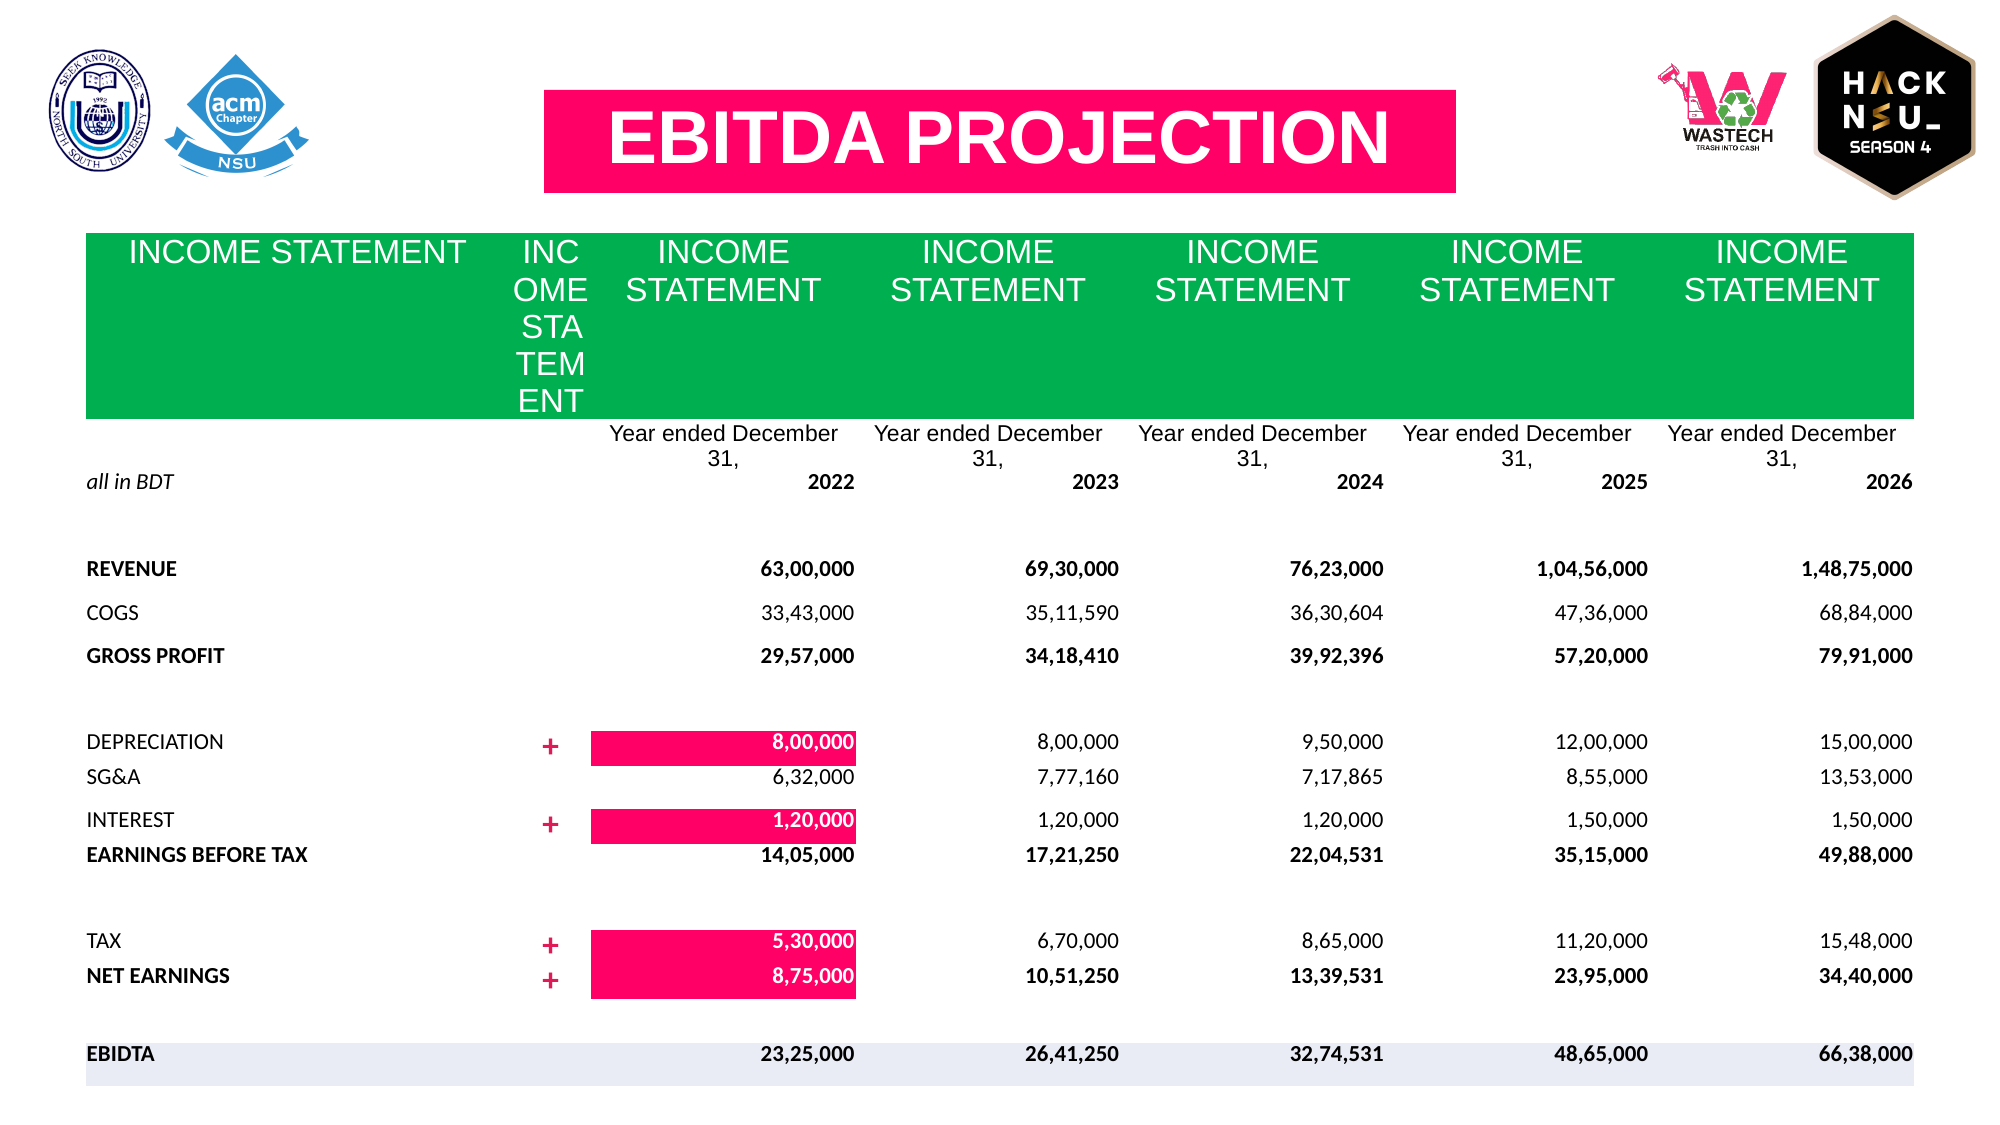

EBITDA PROJECTION
| INCOME STATEMENT | INCOME STATEMENT | INCOME STATEMENT | INCOME STATEMENT | INCOME STATEMENT | INCOME STATEMENT | INCOME STATEMENT |
| --- | --- | --- | --- | --- | --- | --- |
| | | Year ended December 31, | Year ended December 31, | Year ended December 31, | Year ended December 31, | Year ended December 31, |
| all in BDT | | 2022 | 2023 | 2024 | 2025 | 2026 |
| | | | | | | |
| REVENUE | | 63,00,000 | 69,30,000 | 76,23,000 | 1,04,56,000 | 1,48,75,000 |
| COGS | | 33,43,000 | 35,11,590 | 36,30,604 | 47,36,000 | 68,84,000 |
| GROSS PROFIT | | 29,57,000 | 34,18,410 | 39,92,396 | 57,20,000 | 79,91,000 |
| | | | | | | |
| DEPRECIATION | + | 8,00,000 | 8,00,000 | 9,50,000 | 12,00,000 | 15,00,000 |
| SG&A | | 6,32,000 | 7,77,160 | 7,17,865 | 8,55,000 | 13,53,000 |
| INTEREST | + | 1,20,000 | 1,20,000 | 1,20,000 | 1,50,000 | 1,50,000 |
| EARNINGS BEFORE TAX | | 14,05,000 | 17,21,250 | 22,04,531 | 35,15,000 | 49,88,000 |
| | | | | | | |
| TAX | + | 5,30,000 | 6,70,000 | 8,65,000 | 11,20,000 | 15,48,000 |
| NET EARNINGS | + | 8,75,000 | 10,51,250 | 13,39,531 | 23,95,000 | 34,40,000 |
| | | | | | | |
| EBIDTA | | 23,25,000 | 26,41,250 | 32,74,531 | 48,65,000 | 66,38,000 |